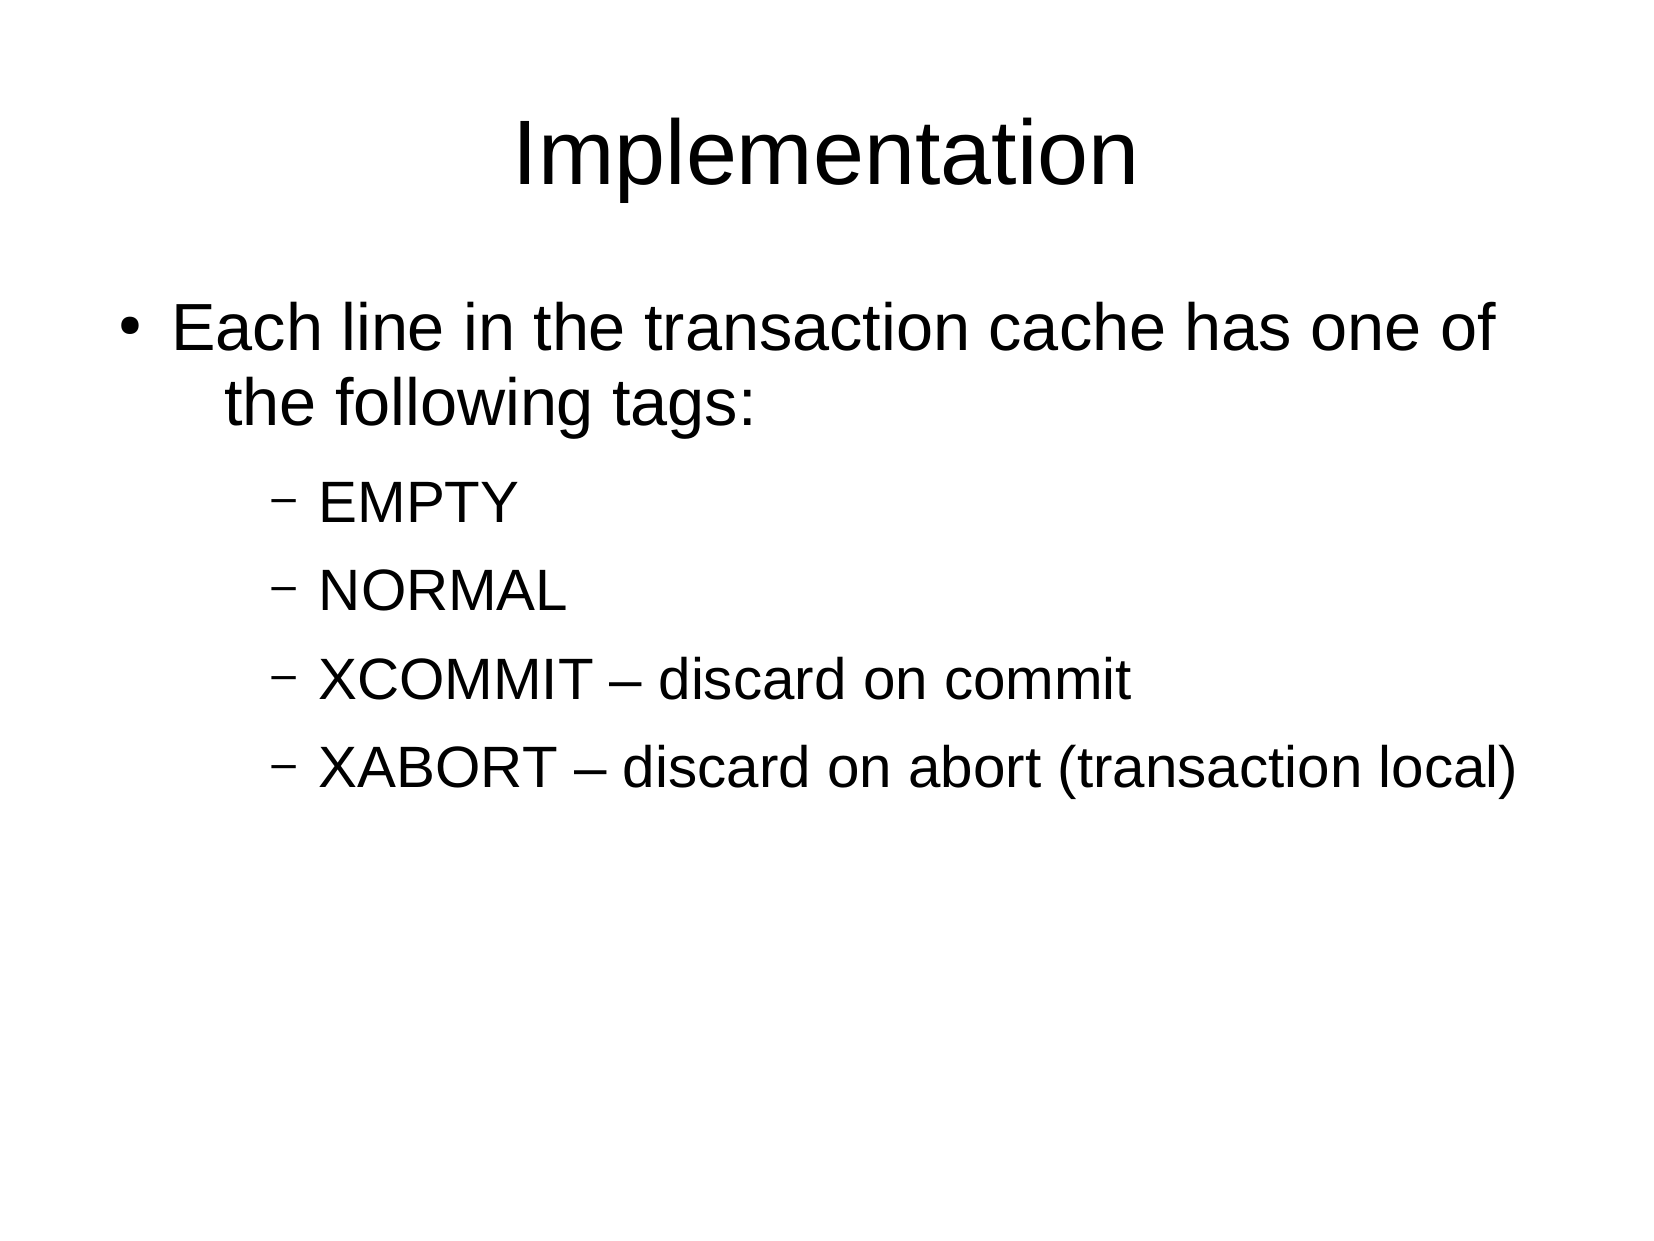

# Implementation
Each line in the transaction cache has one of the following tags:
EMPTY
NORMAL
XCOMMIT – discard on commit
XABORT – discard on abort (transaction local)